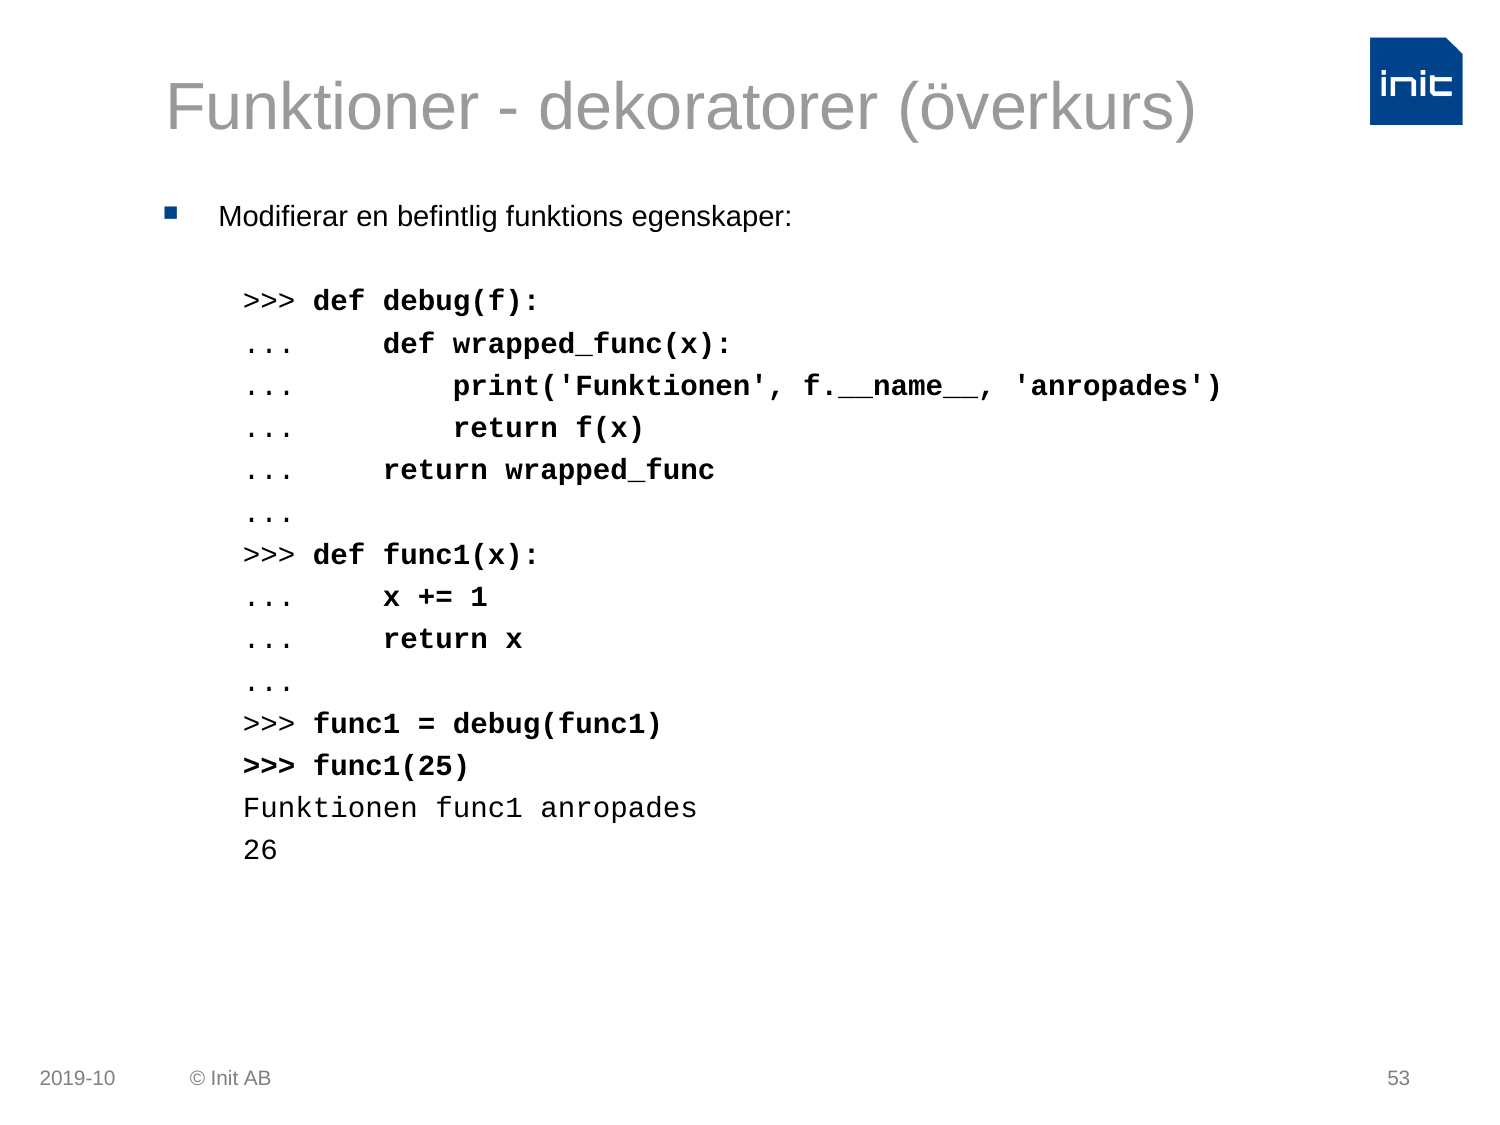

Funktioner - dekoratorer (överkurs)
Modifierar en befintlig funktions egenskaper:
>>> def debug(f):
... def wrapped_func(x):
... print('Funktionen', f.__name__, 'anropades')
... return f(x)
... return wrapped_func
...
>>> def func1(x):
... x += 1
... return x
...
>>> func1 = debug(func1)
>>> func1(25)
Funktionen func1 anropades
26
2019-10
© Init AB